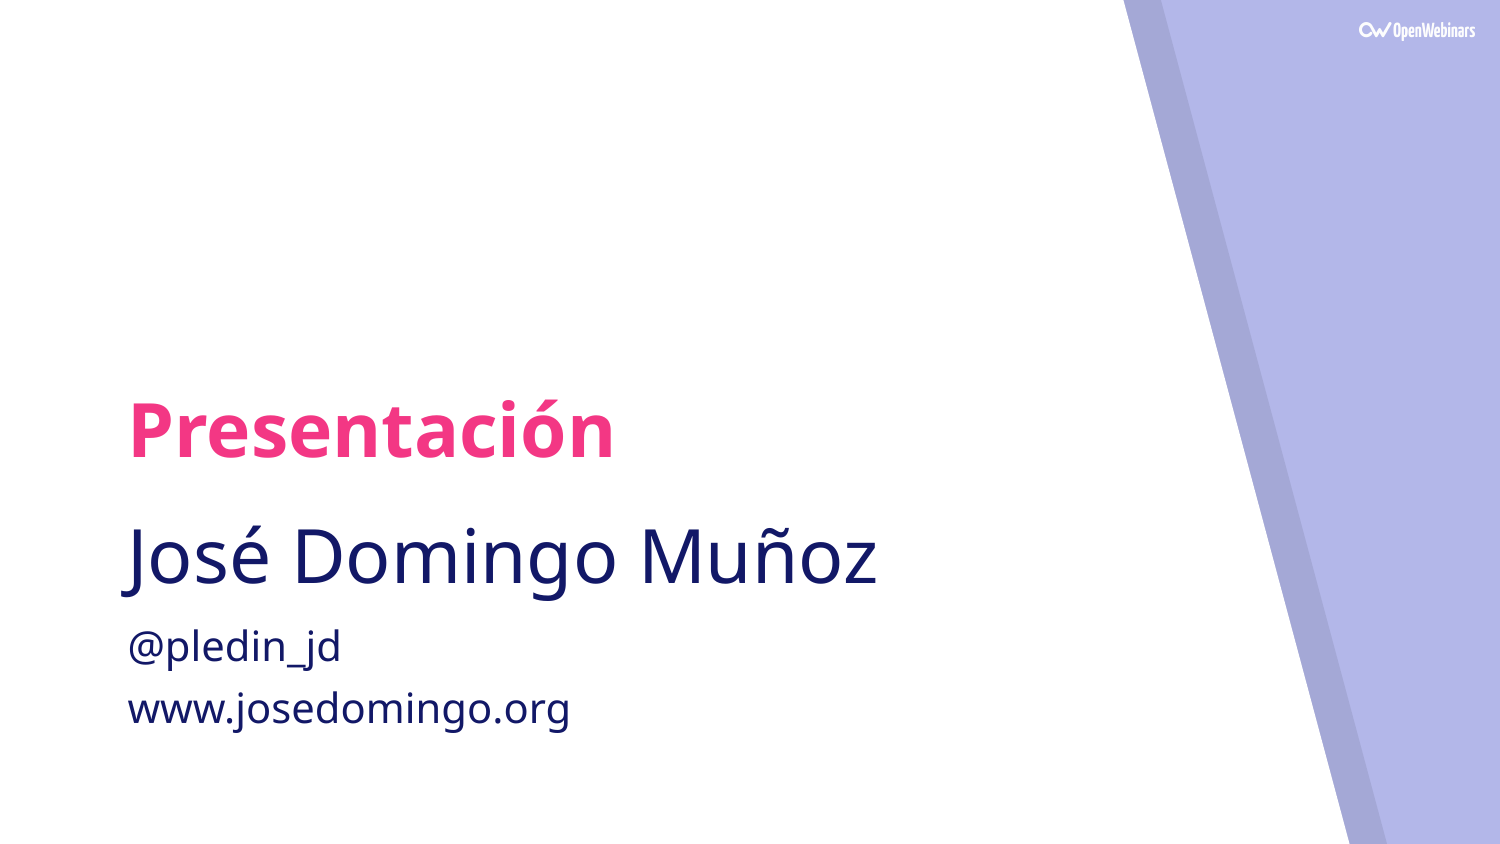

# Presentación
José Domingo Muñoz
@pledin_jd
www.josedomingo.org